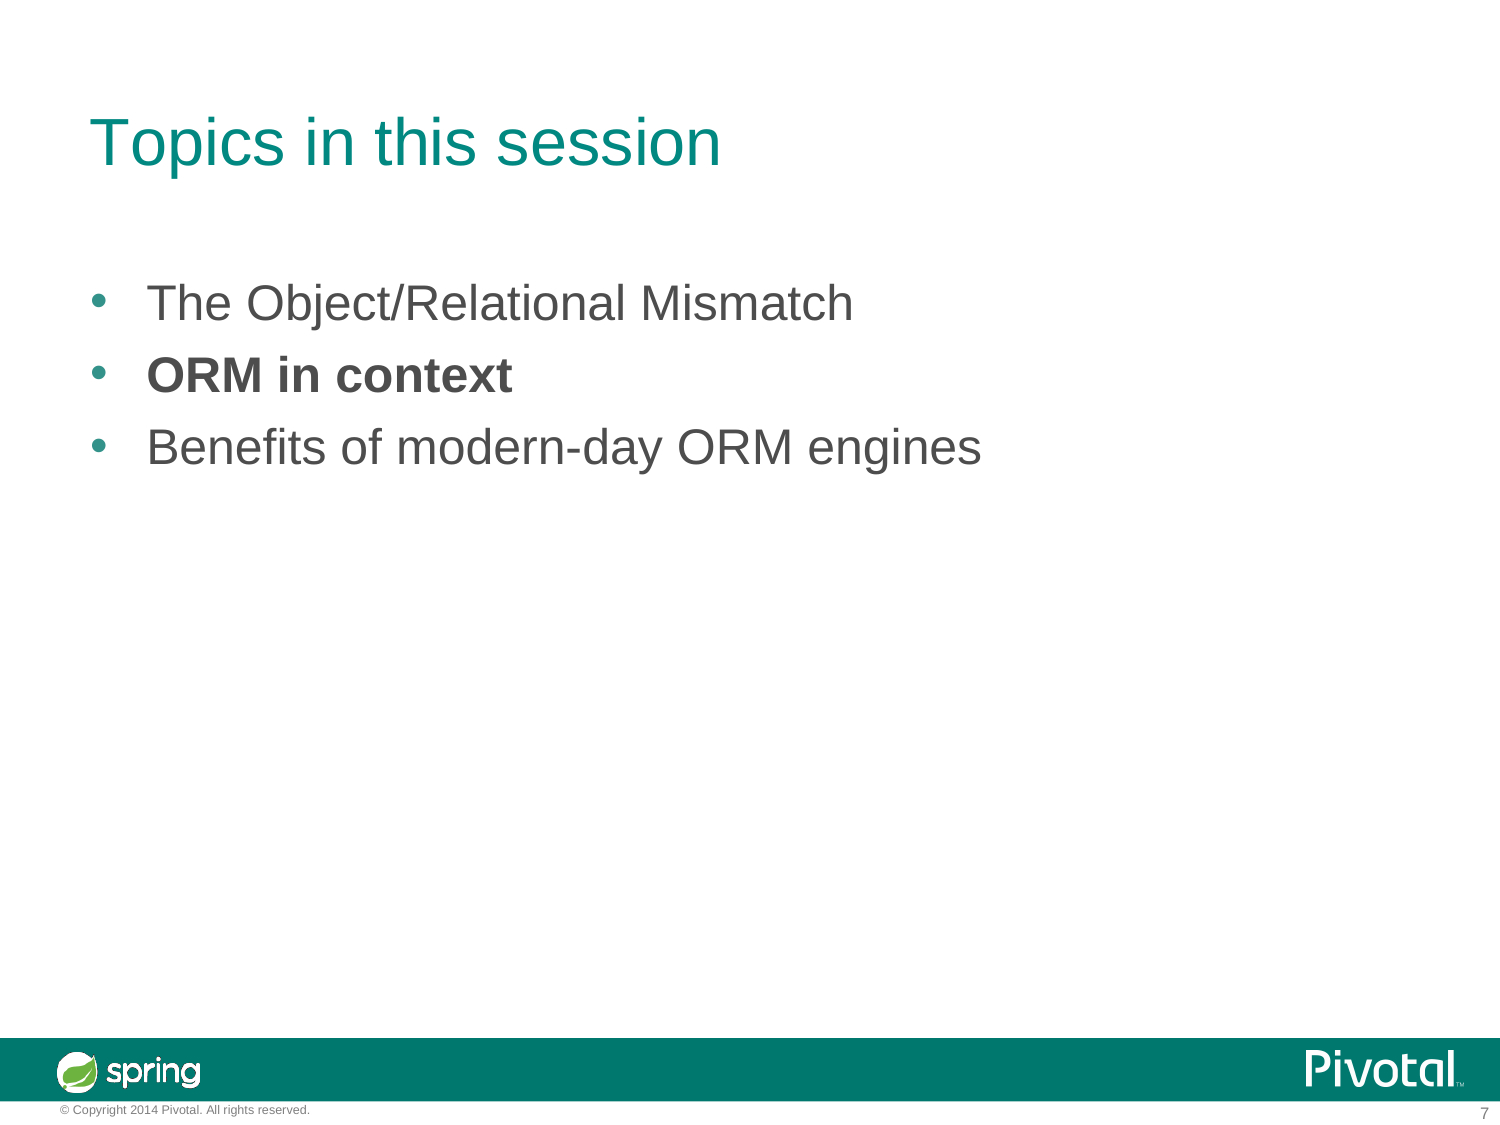

# Topics in this session
The Object/Relational Mismatch
ORM in context
Benefits of modern-day ORM engines